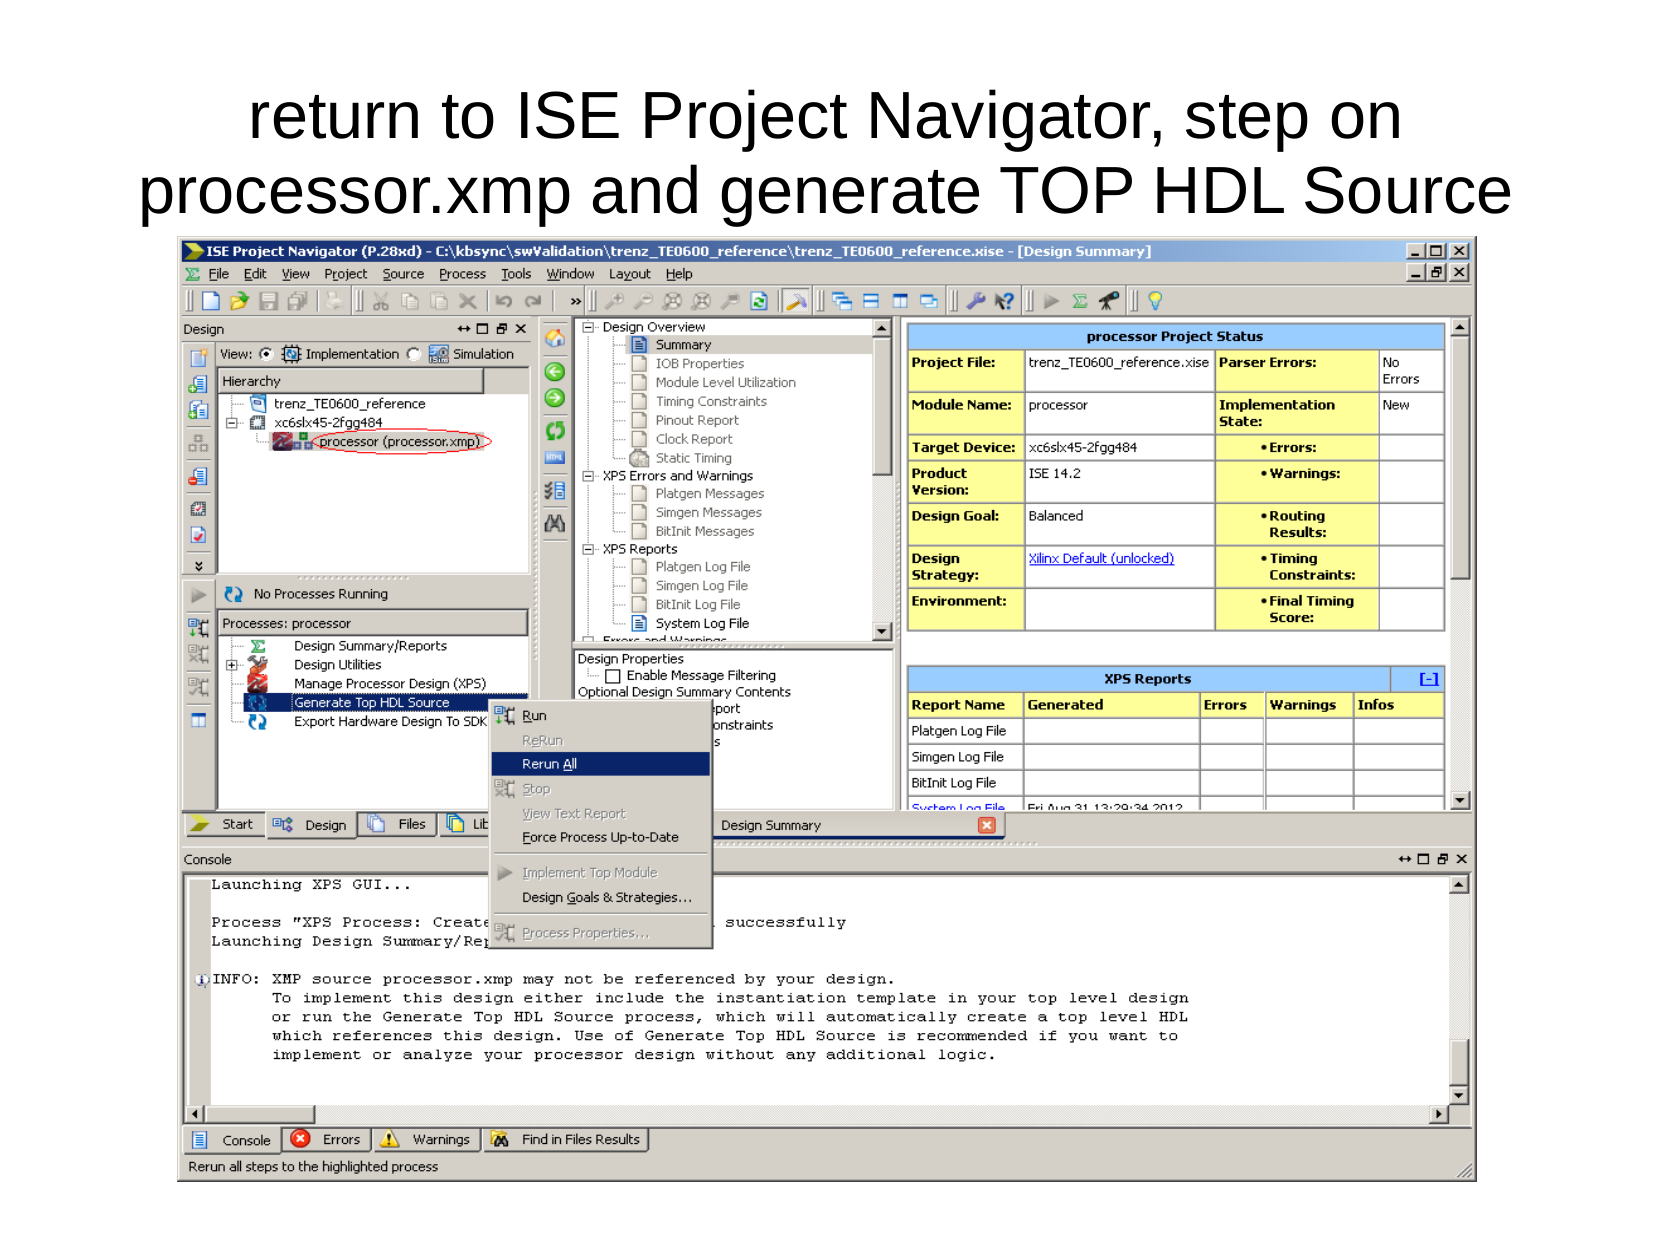

# return to ISE Project Navigator, step on processor.xmp and generate TOP HDL Source